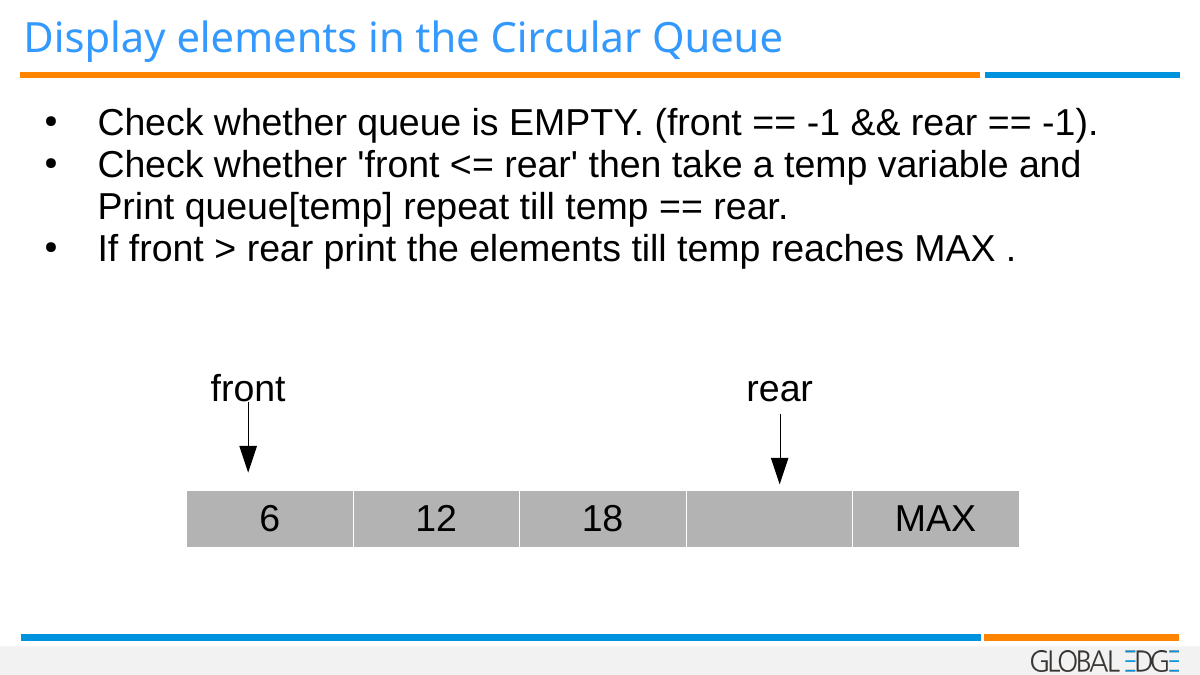

# Display elements in the Circular Queue
Check whether queue is EMPTY. (front == -1 && rear == -1).
Check whether 'front <= rear' then take a temp variable and Print queue[temp] repeat till temp == rear.
If front > rear print the elements till temp reaches MAX .
front
rear
| 6 | 12 | 18 | | MAX |
| --- | --- | --- | --- | --- |